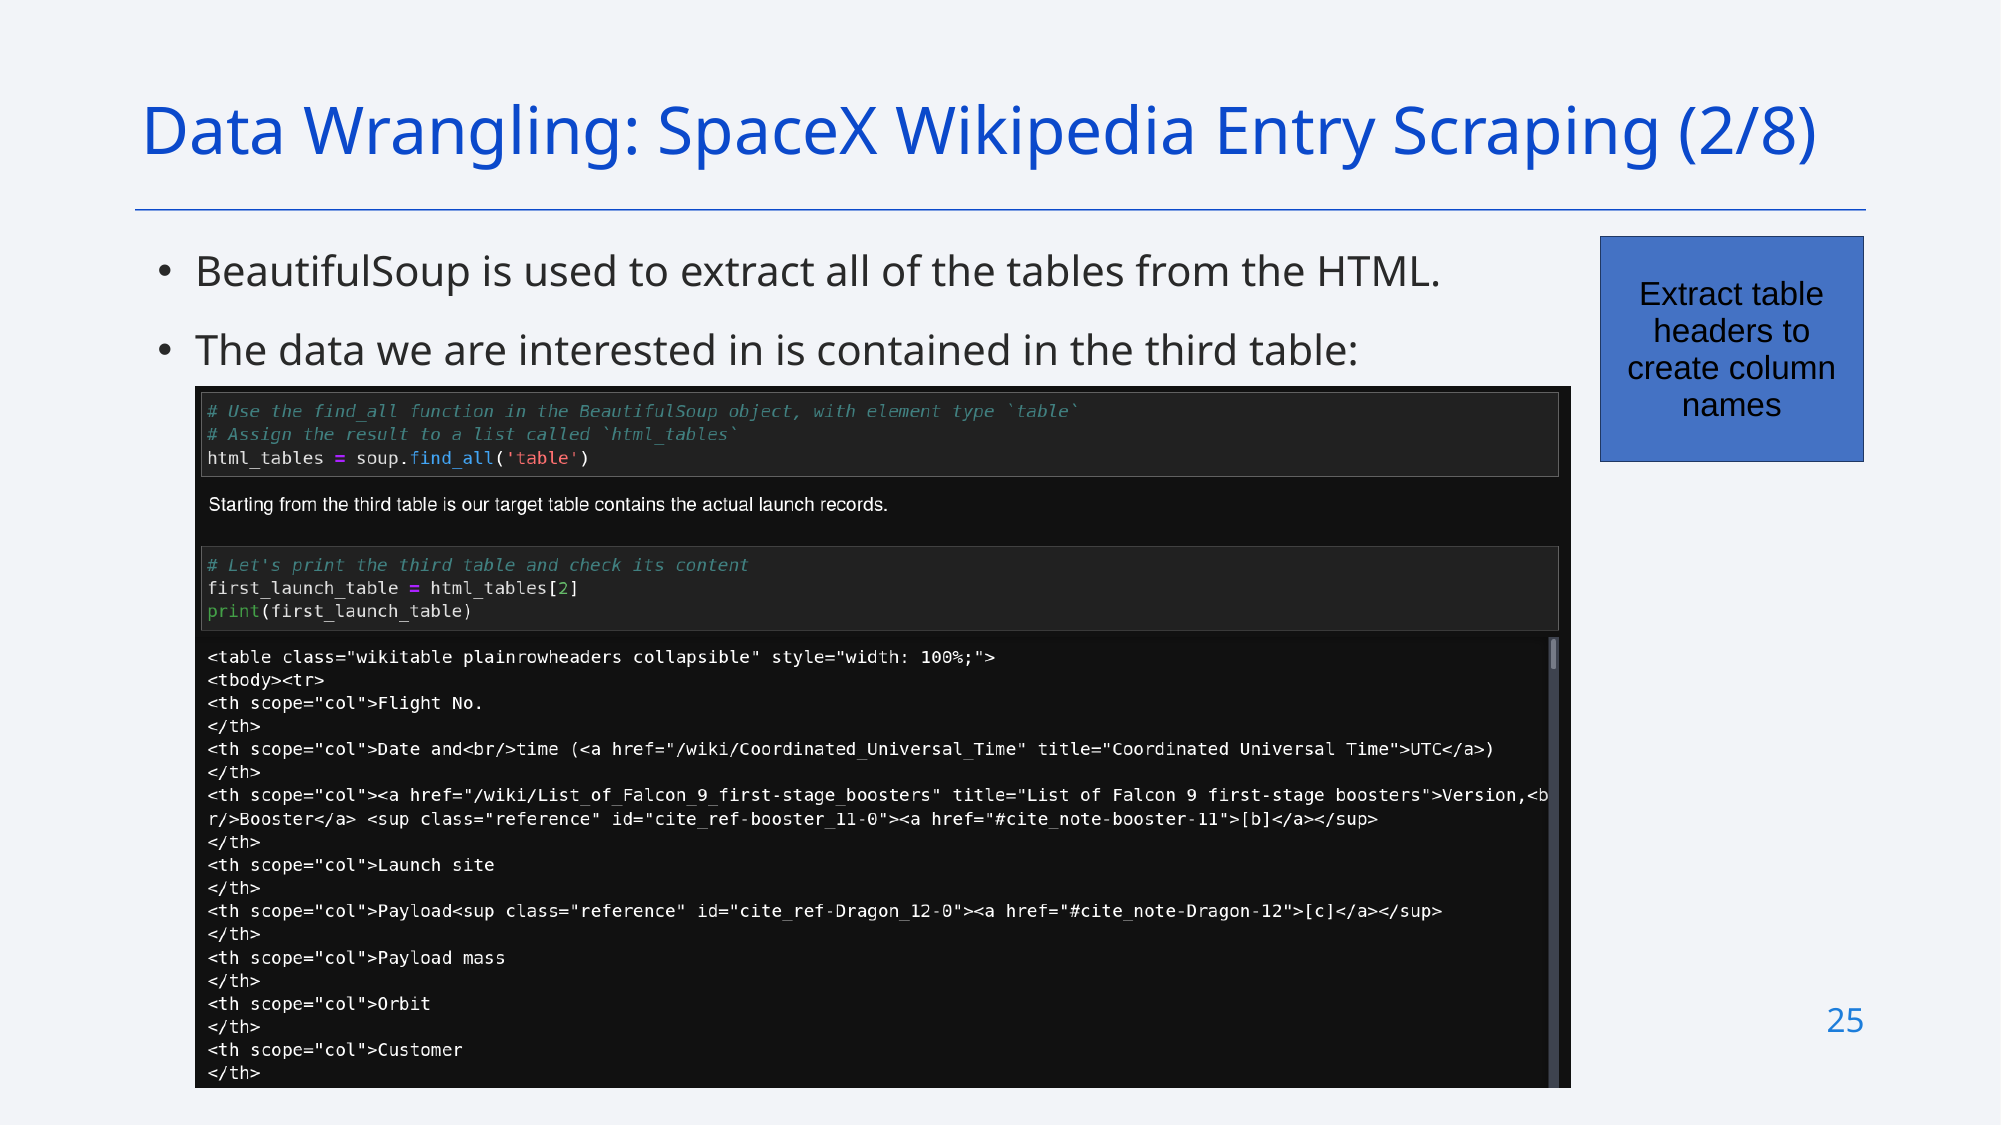

Data Wrangling: SpaceX Wikipedia Entry Scraping (2/8)
Extract table headers to create column names
# BeautifulSoup is used to extract all of the tables from the HTML.
The data we are interested in is contained in the third table:
25